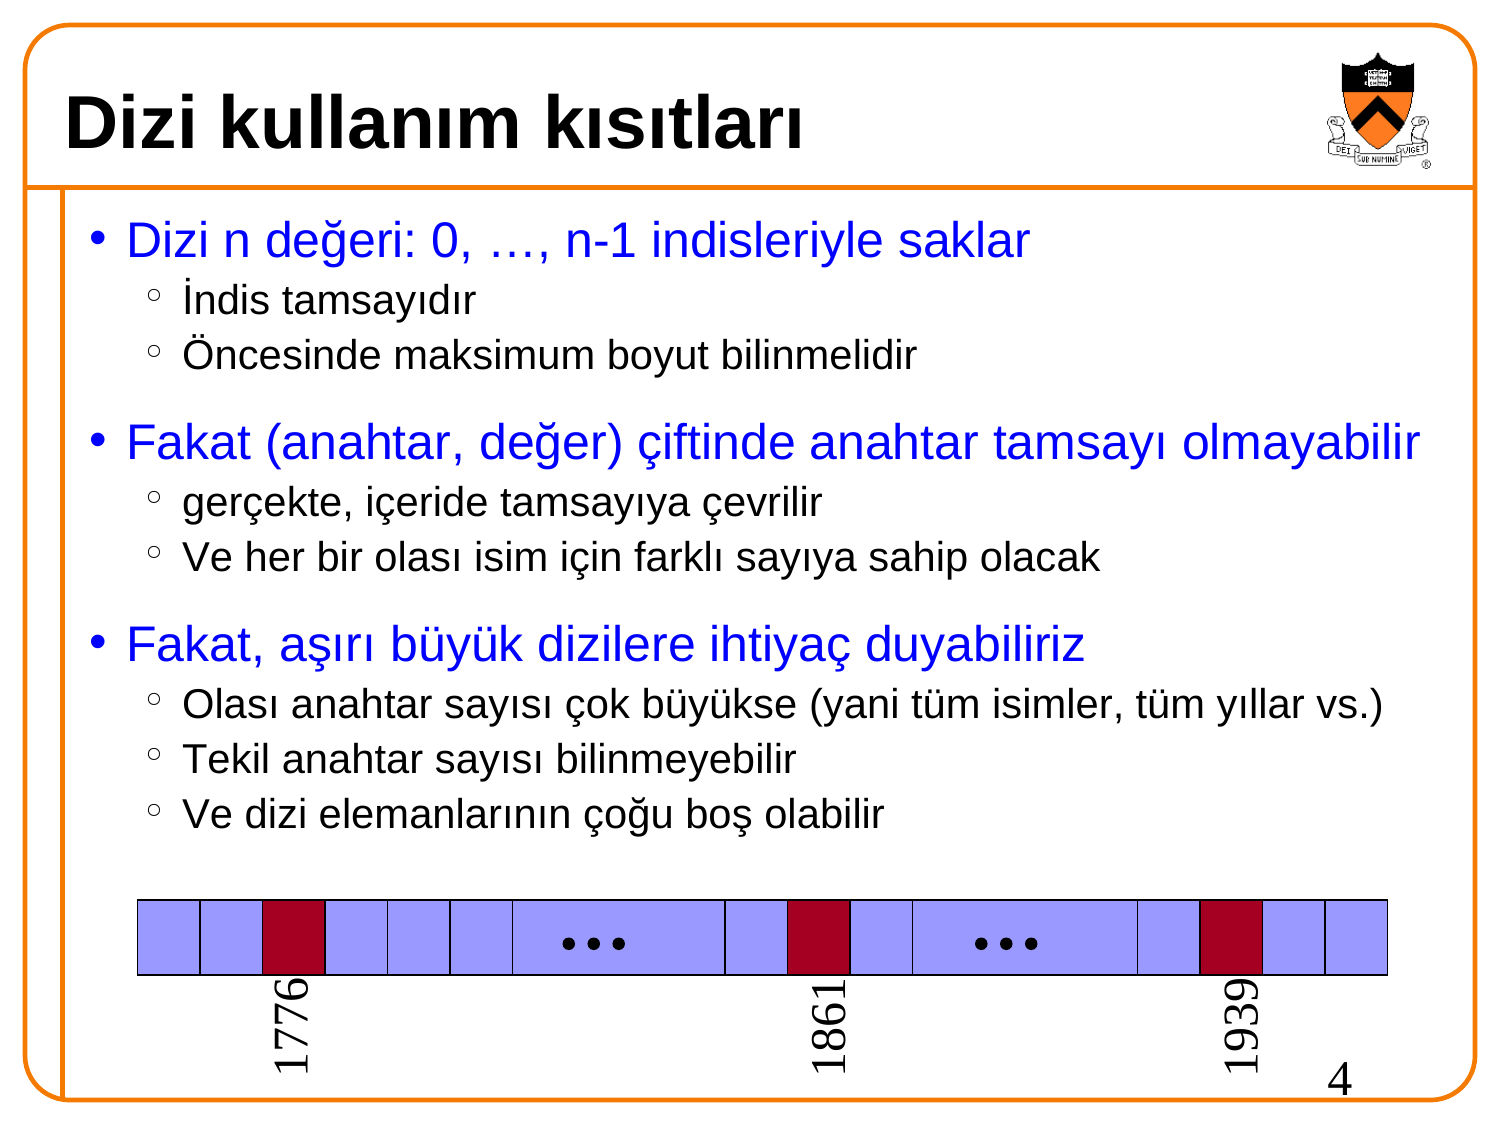

# Dizi kullanım kısıtları
Dizi n değeri: 0, …, n-1 indisleriyle saklar
İndis tamsayıdır
Öncesinde maksimum boyut bilinmelidir
Fakat (anahtar, değer) çiftinde anahtar tamsayı olmayabilir
gerçekte, içeride tamsayıya çevrilir
Ve her bir olası isim için farklı sayıya sahip olacak
Fakat, aşırı büyük dizilere ihtiyaç duyabiliriz
Olası anahtar sayısı çok büyükse (yani tüm isimler, tüm yıllar vs.)
Tekil anahtar sayısı bilinmeyebilir
Ve dizi elemanlarının çoğu boş olabilir
1776
1861
1939
4